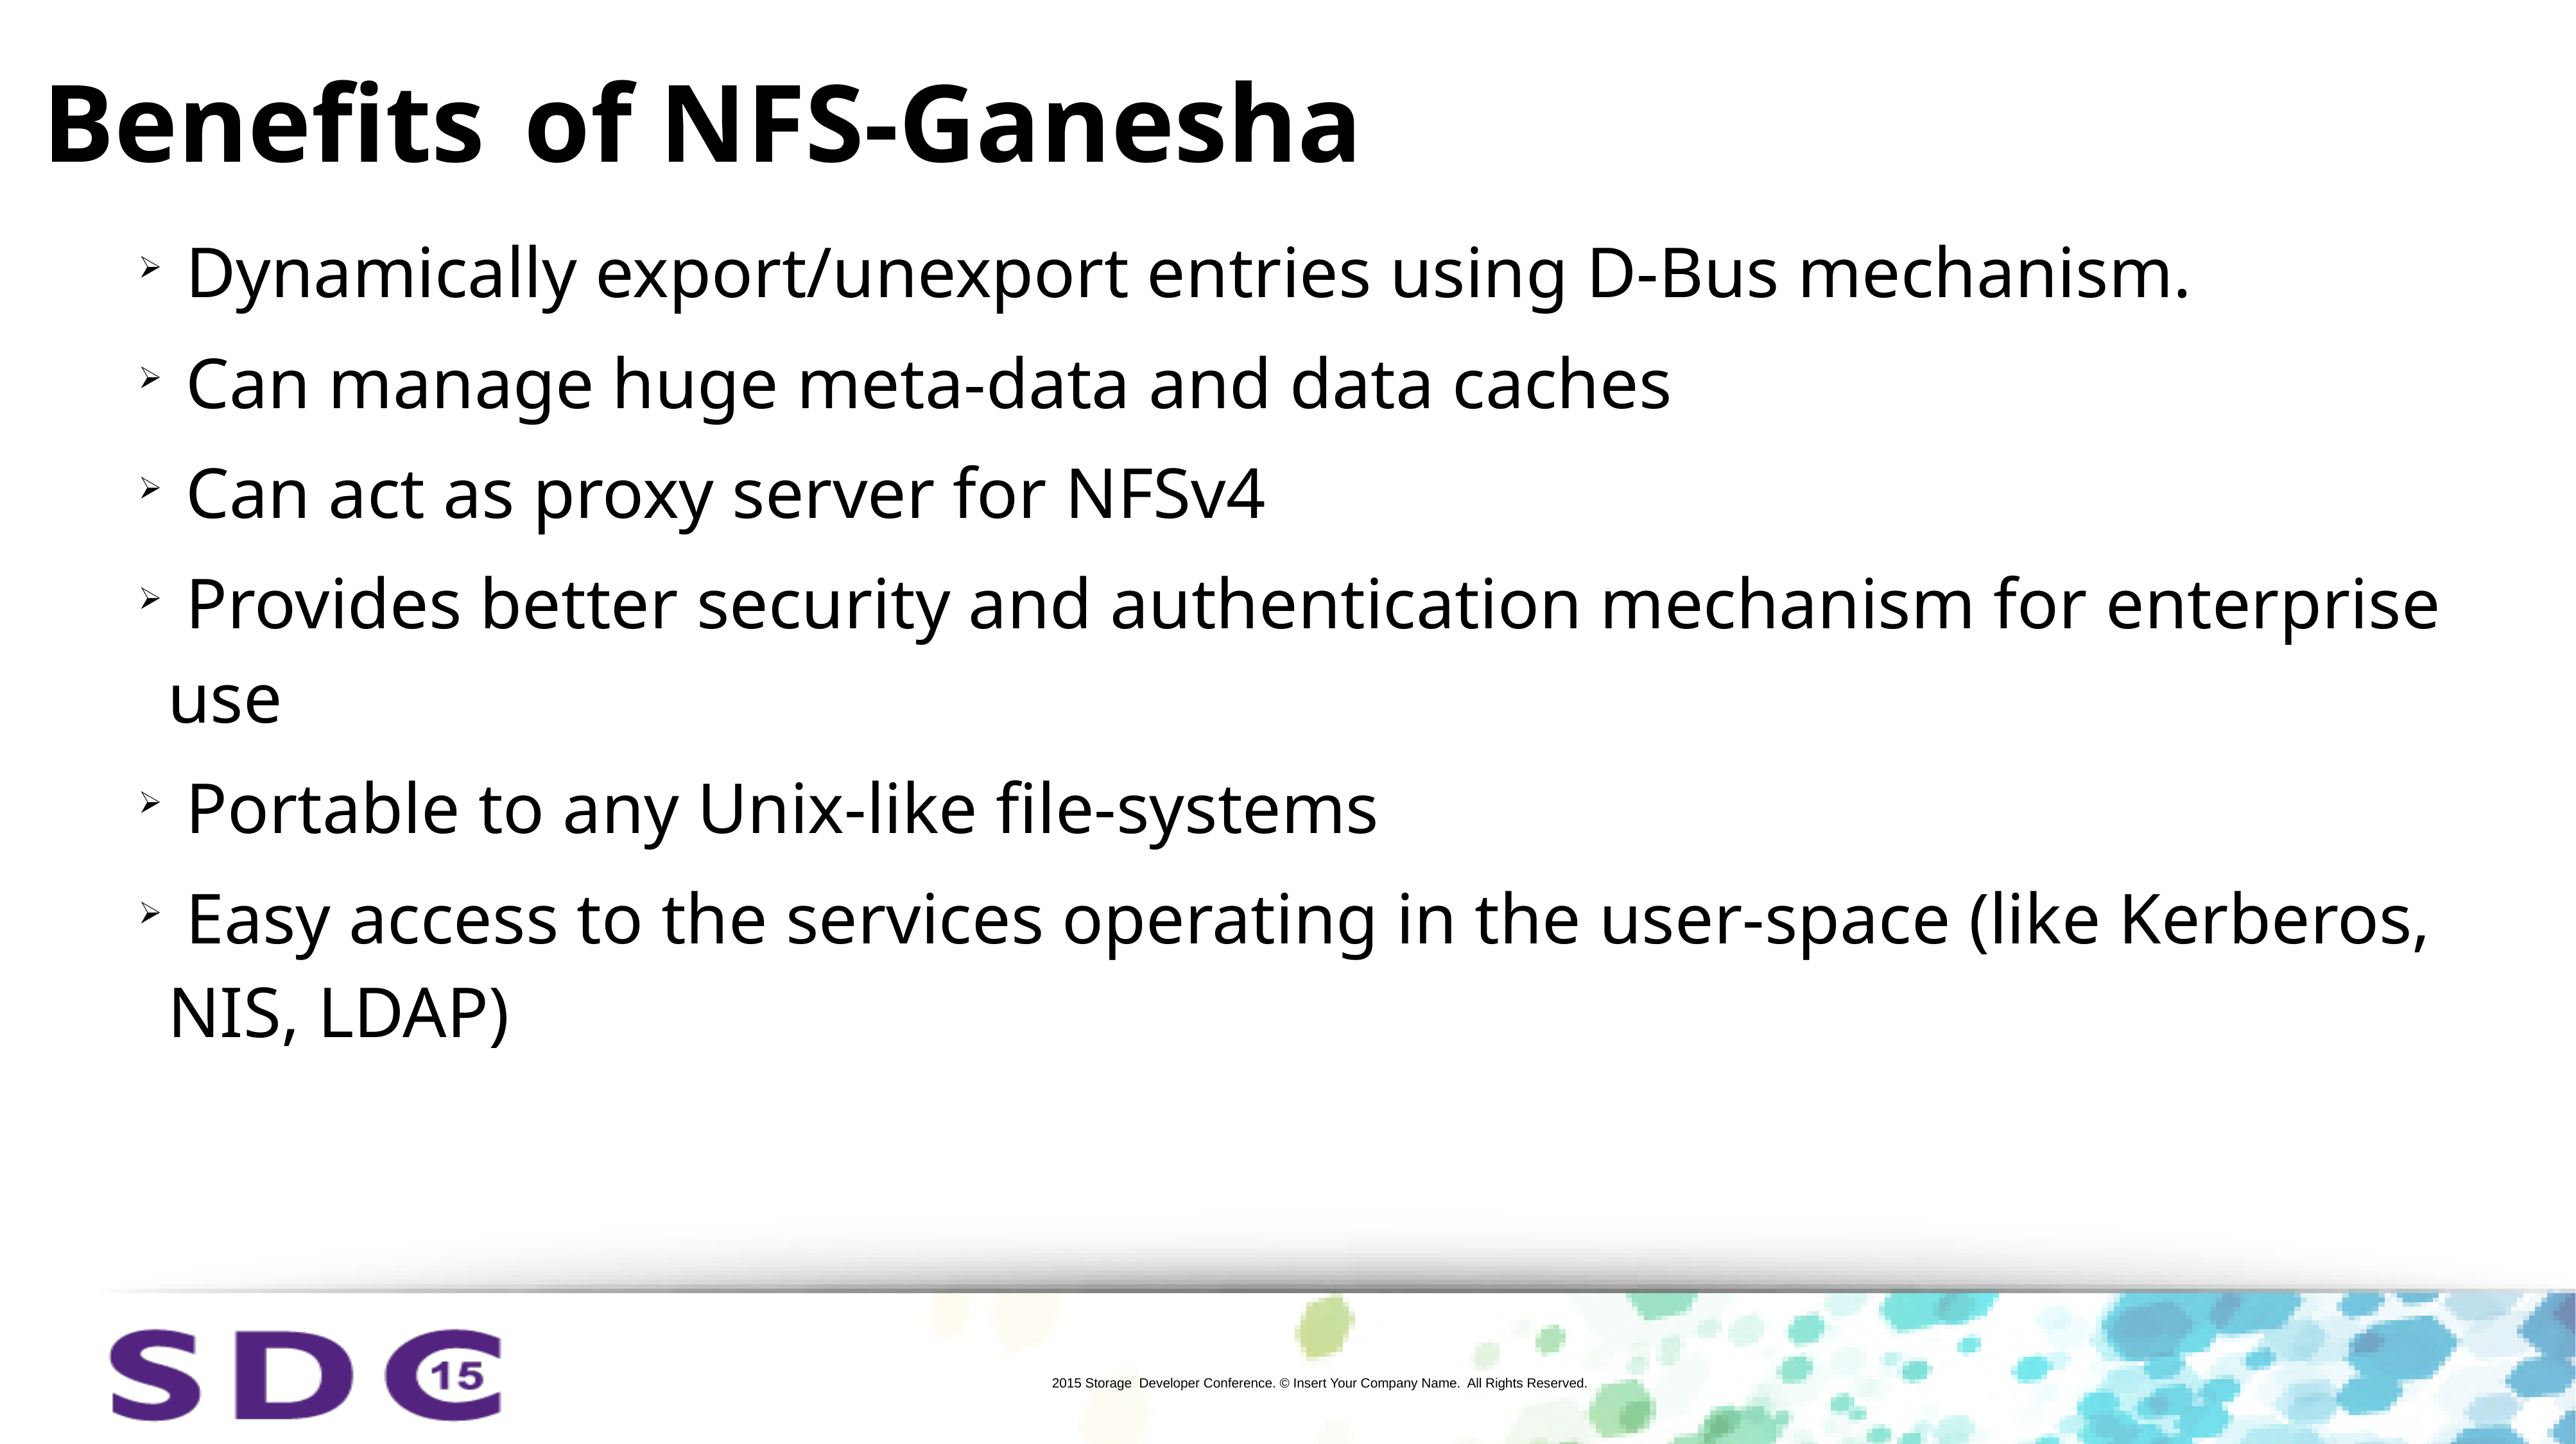

# Benefits	of NFS-Ganesha
 Dynamically export/unexport entries using D-Bus mechanism.
 Can manage huge meta-data and data caches
 Can act as proxy server for NFSv4
 Provides better security and authentication mechanism for enterprise use
 Portable to any Unix-like file-systems
 Easy access to the services operating in the user-space (like Kerberos, NIS, LDAP)